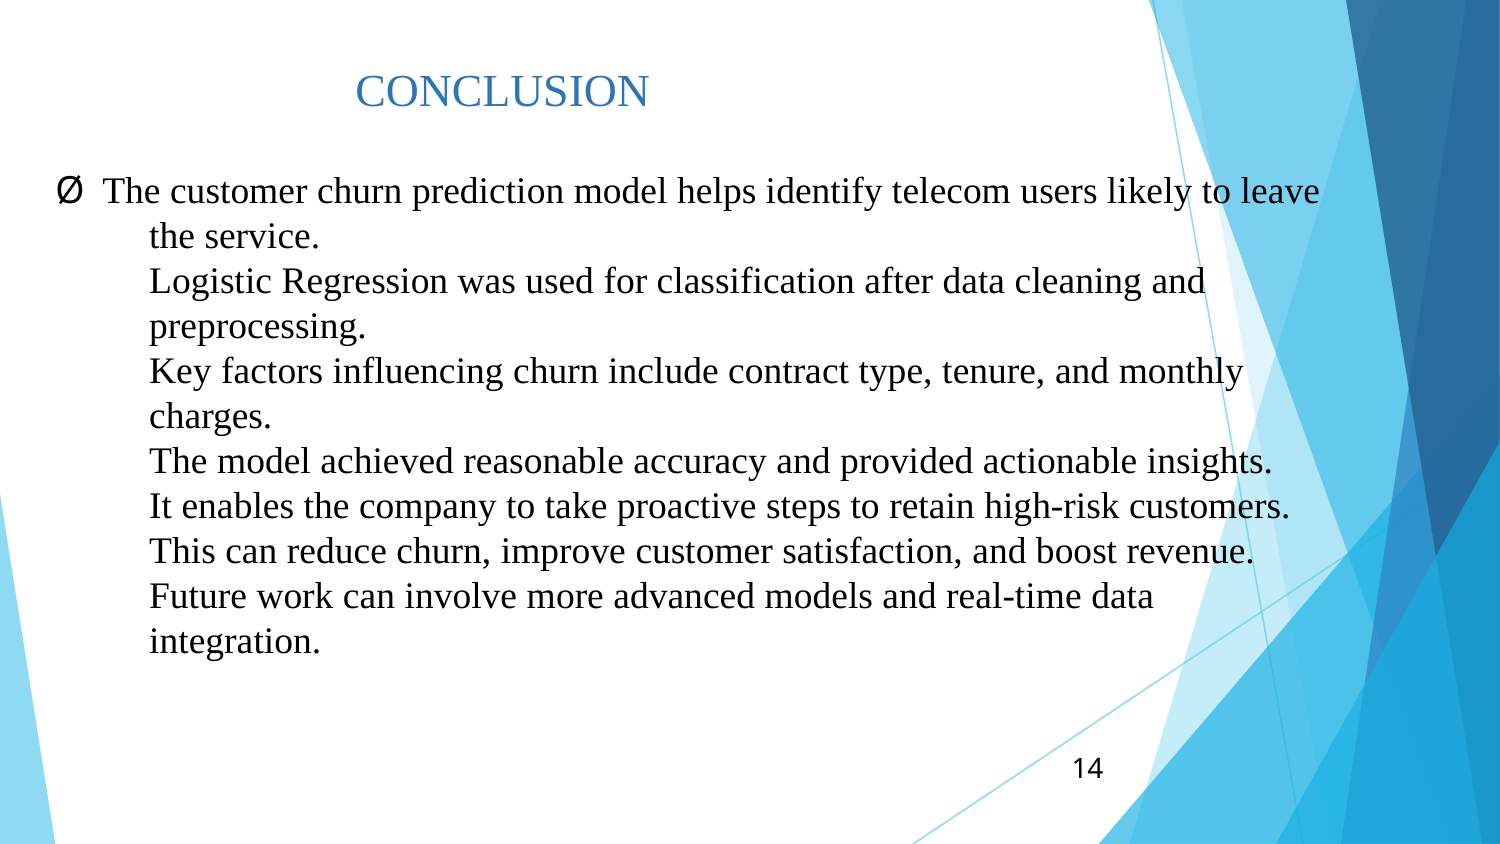

# CONCLUSION
The customer churn prediction model helps identify telecom users likely to leave the service.
Logistic Regression was used for classification after data cleaning and preprocessing.
Key factors influencing churn include contract type, tenure, and monthly charges.
The model achieved reasonable accuracy and provided actionable insights.
It enables the company to take proactive steps to retain high-risk customers.
This can reduce churn, improve customer satisfaction, and boost revenue.
Future work can involve more advanced models and real-time data integration.